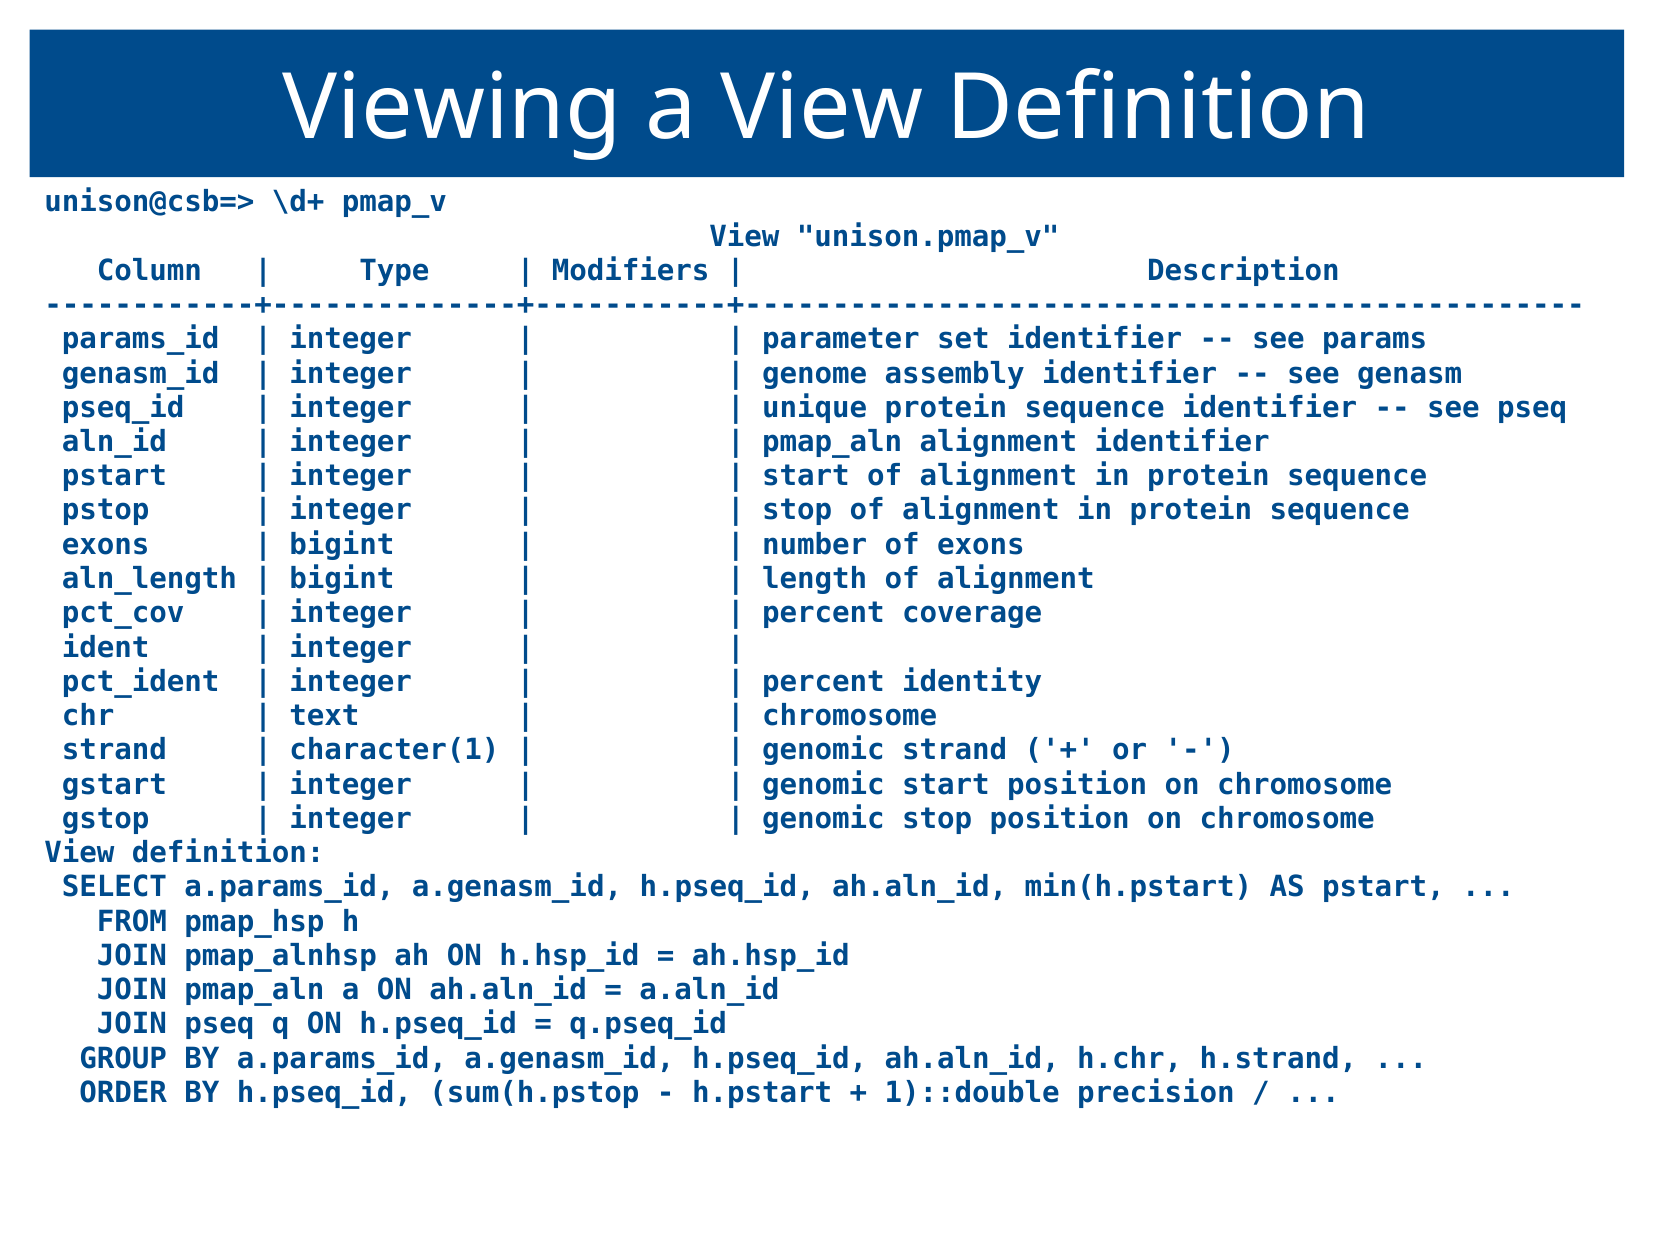

# Viewing a View Definition
unison@csb=> \d+ pmap_v
 View "unison.pmap_v"
 Column | Type | Modifiers | Description
------------+--------------+-----------+------------------------------------------------
 params_id | integer | | parameter set identifier -- see params
 genasm_id | integer | | genome assembly identifier -- see genasm
 pseq_id | integer | | unique protein sequence identifier -- see pseq
 aln_id | integer | | pmap_aln alignment identifier
 pstart | integer | | start of alignment in protein sequence
 pstop | integer | | stop of alignment in protein sequence
 exons | bigint | | number of exons
 aln_length | bigint | | length of alignment
 pct_cov | integer | | percent coverage
 ident | integer | |
 pct_ident | integer | | percent identity
 chr | text | | chromosome
 strand | character(1) | | genomic strand ('+' or '-')
 gstart | integer | | genomic start position on chromosome
 gstop | integer | | genomic stop position on chromosome
View definition:
 SELECT a.params_id, a.genasm_id, h.pseq_id, ah.aln_id, min(h.pstart) AS pstart, ...
 FROM pmap_hsp h
 JOIN pmap_alnhsp ah ON h.hsp_id = ah.hsp_id
 JOIN pmap_aln a ON ah.aln_id = a.aln_id
 JOIN pseq q ON h.pseq_id = q.pseq_id
 GROUP BY a.params_id, a.genasm_id, h.pseq_id, ah.aln_id, h.chr, h.strand, ...
 ORDER BY h.pseq_id, (sum(h.pstop - h.pstart + 1)::double precision / ...